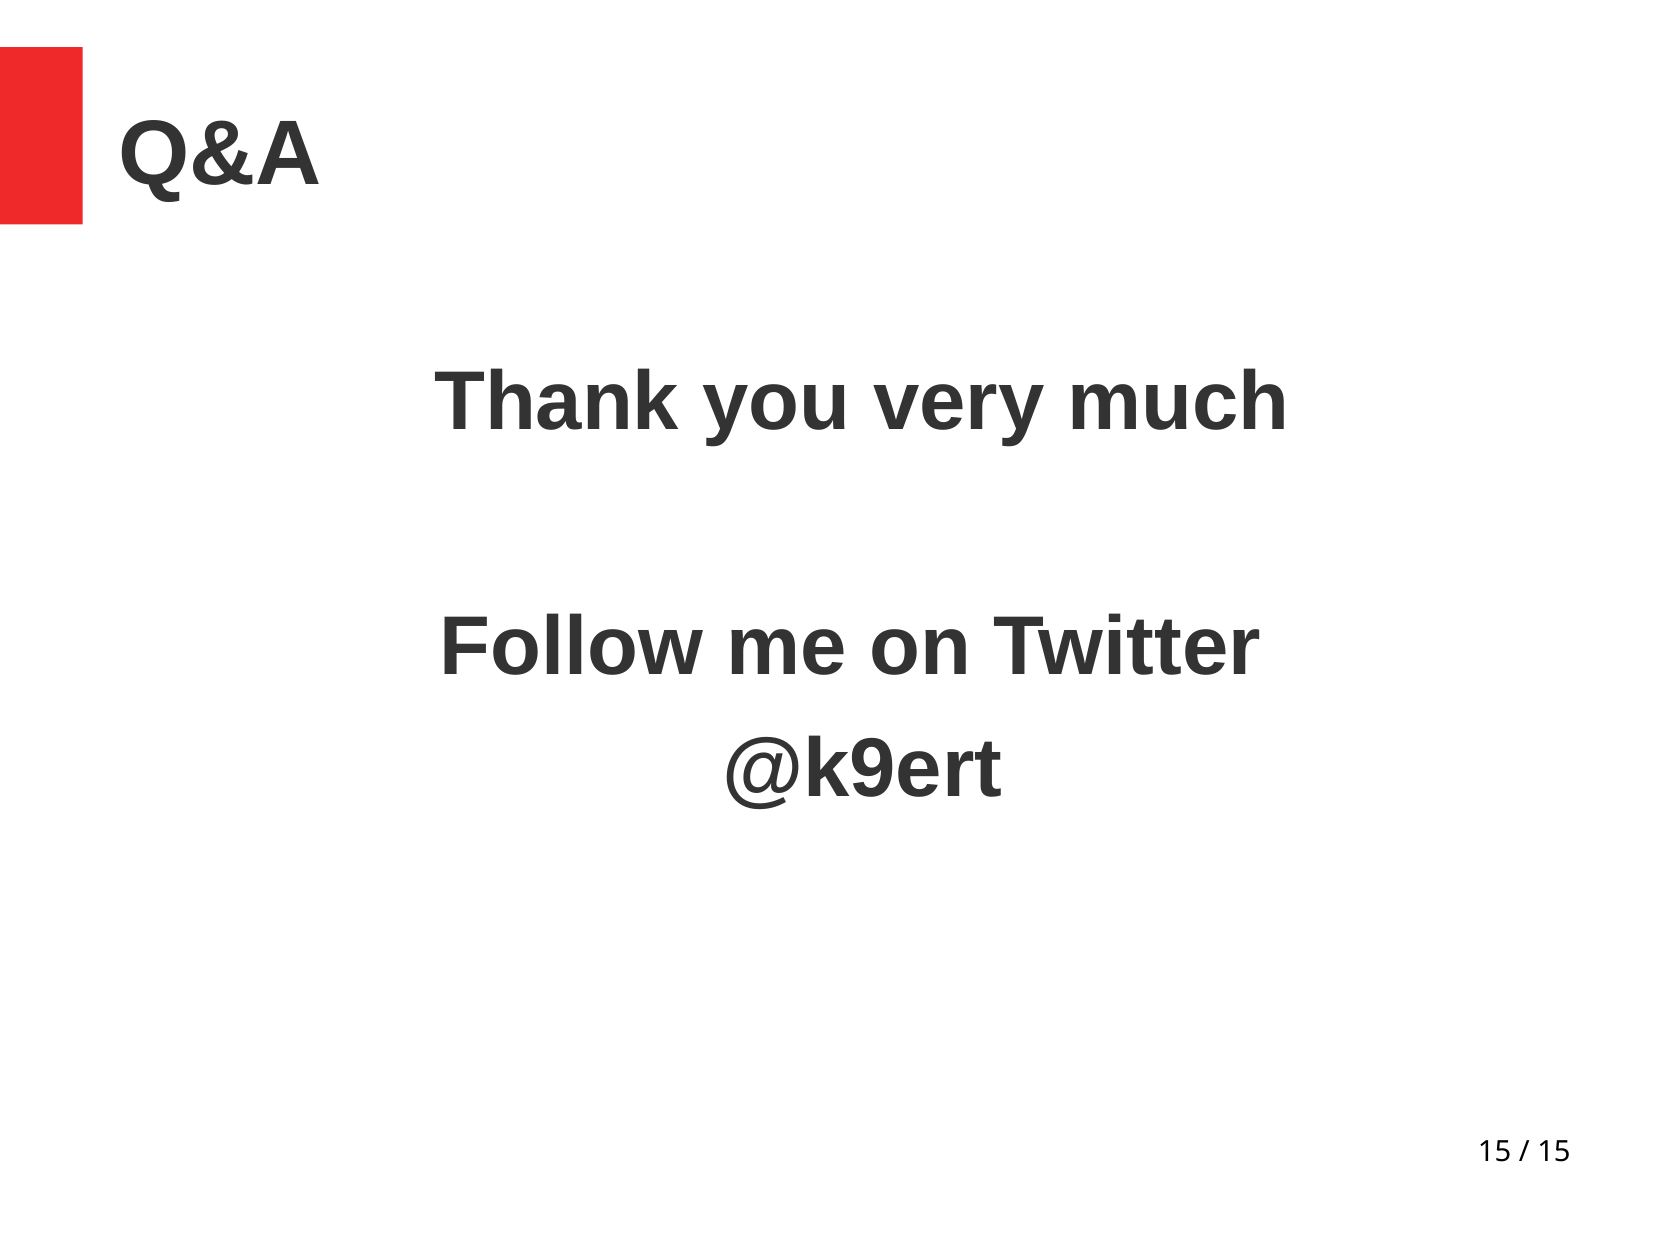

# Q&A
Thank you very much
Follow me on Twitter
@k9ert
15